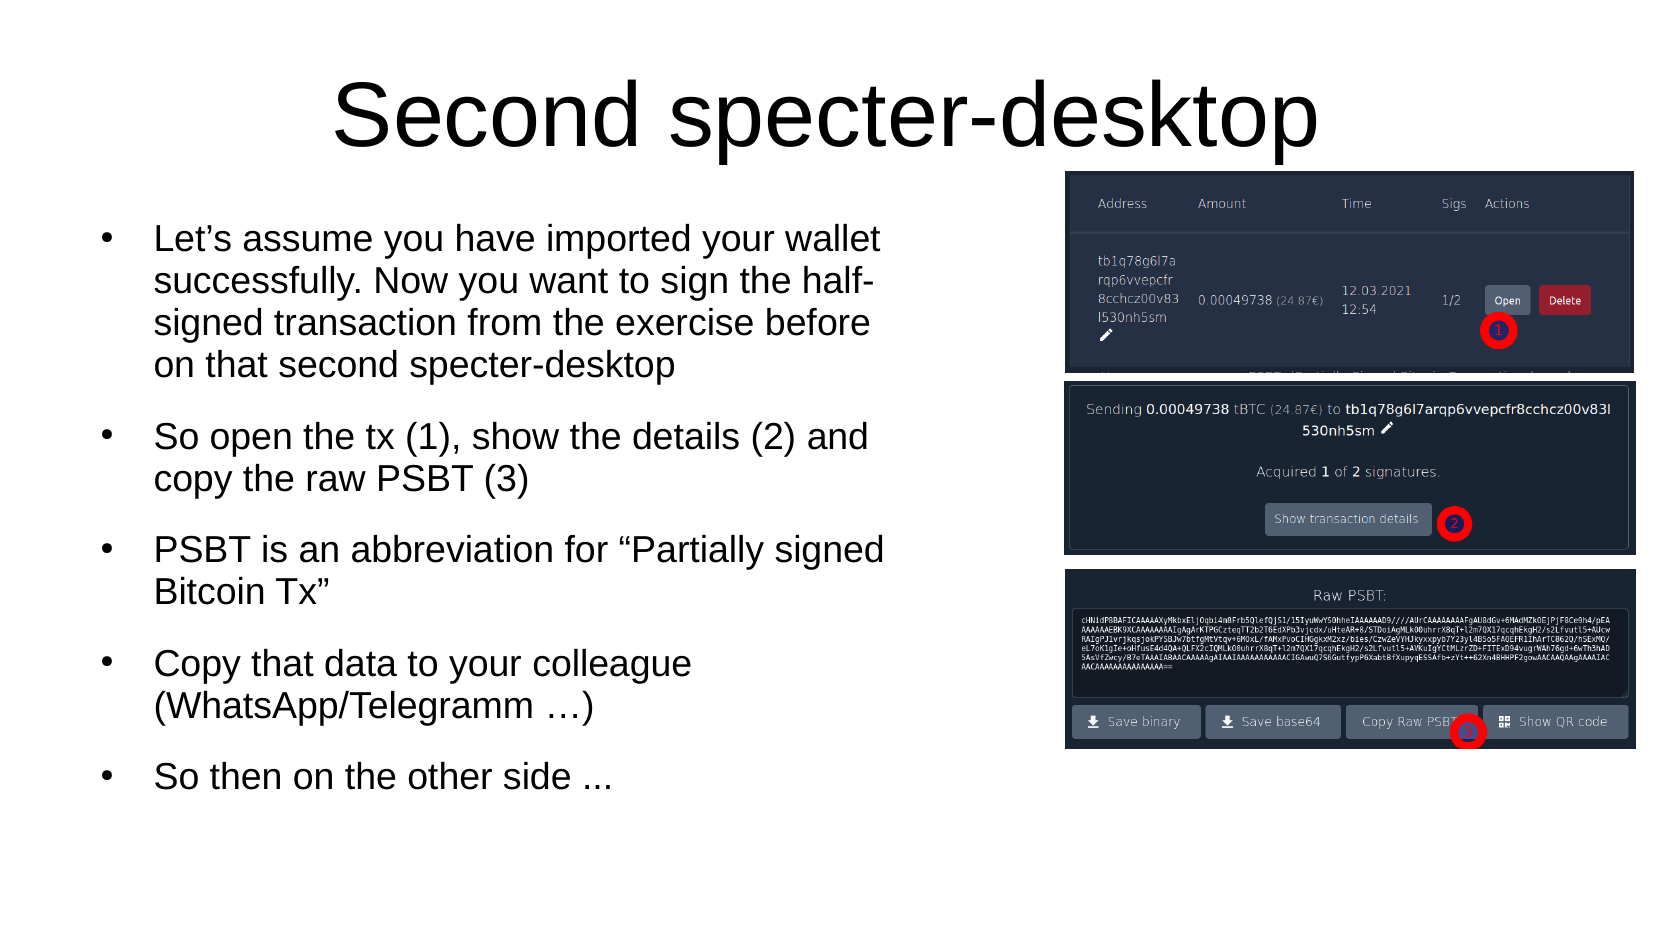

# Second specter-desktop
Let’s assume you have imported your wallet successfully. Now you want to sign the half-signed transaction from the exercise before on that second specter-desktop
So open the tx (1), show the details (2) and copy the raw PSBT (3)
PSBT is an abbreviation for “Partially signed Bitcoin Tx”
Copy that data to your colleague (WhatsApp/Telegramm …)
So then on the other side ...